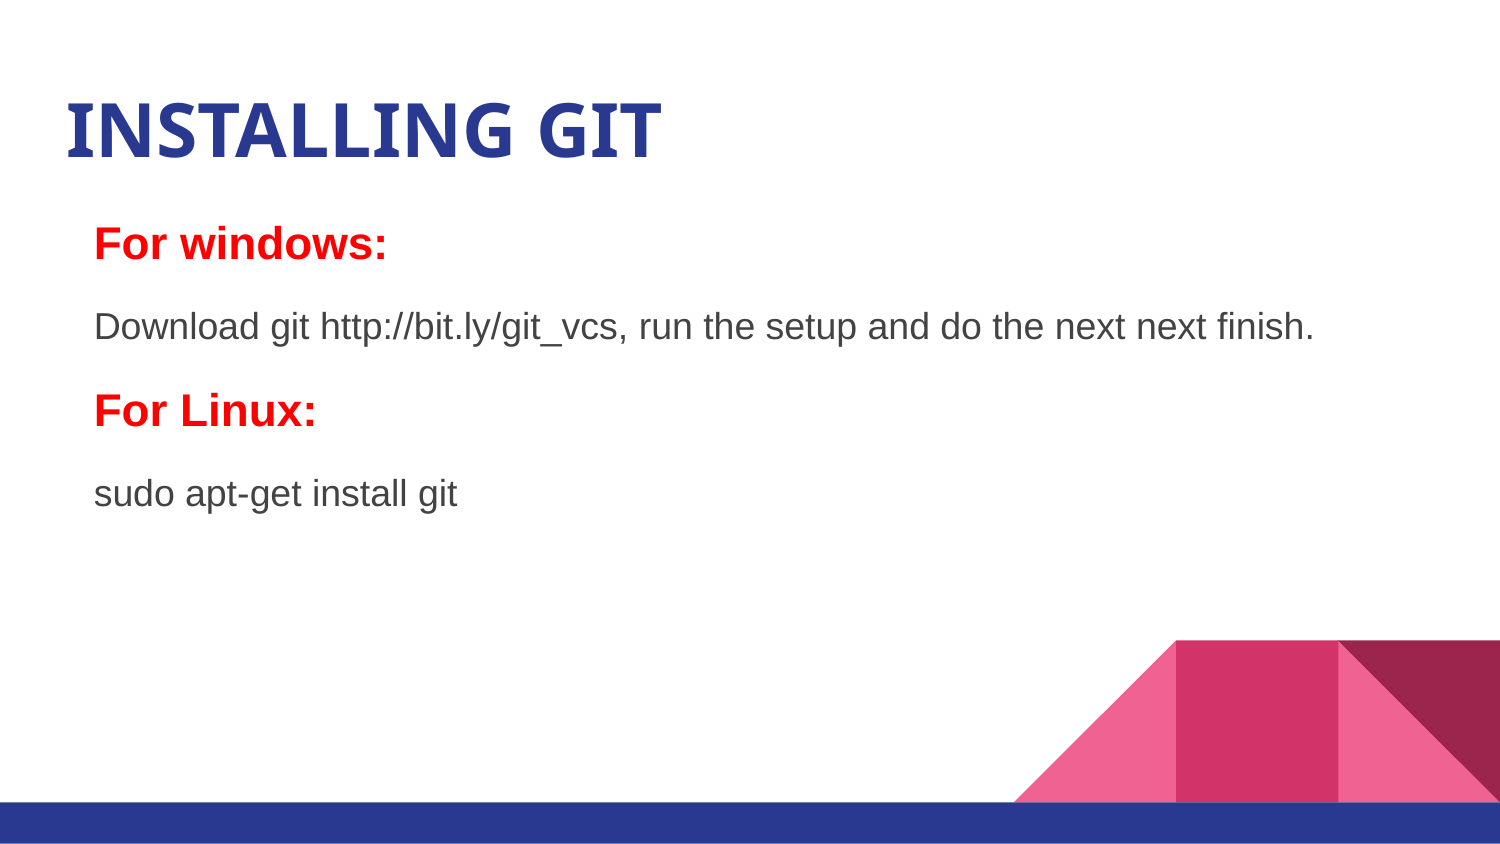

# INSTALLING GIT
For windows:
Download git http://bit.ly/git_vcs, run the setup and do the next next finish.
For Linux:
sudo apt-get install git